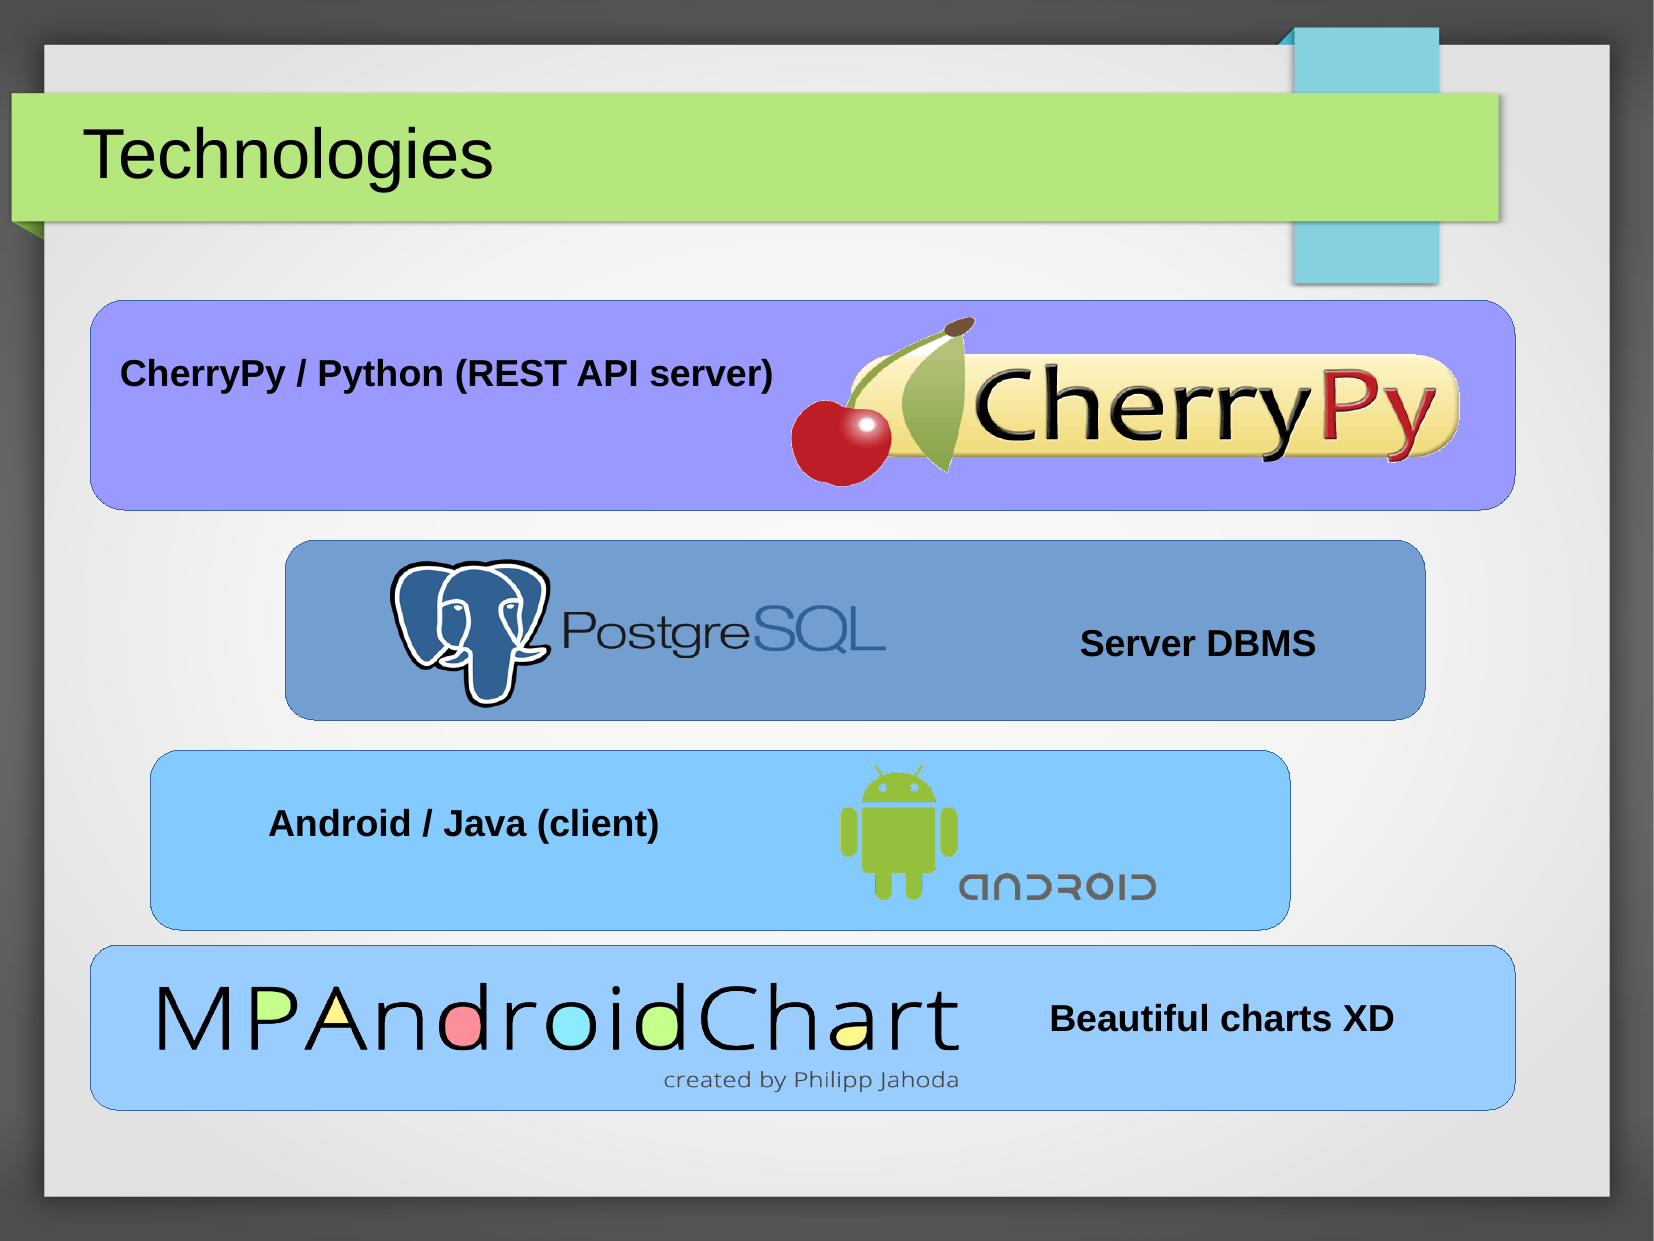

# Technologies
CherryPy / Python (REST API server)
Server DBMS
Android / Java (client)
Beautiful charts XD